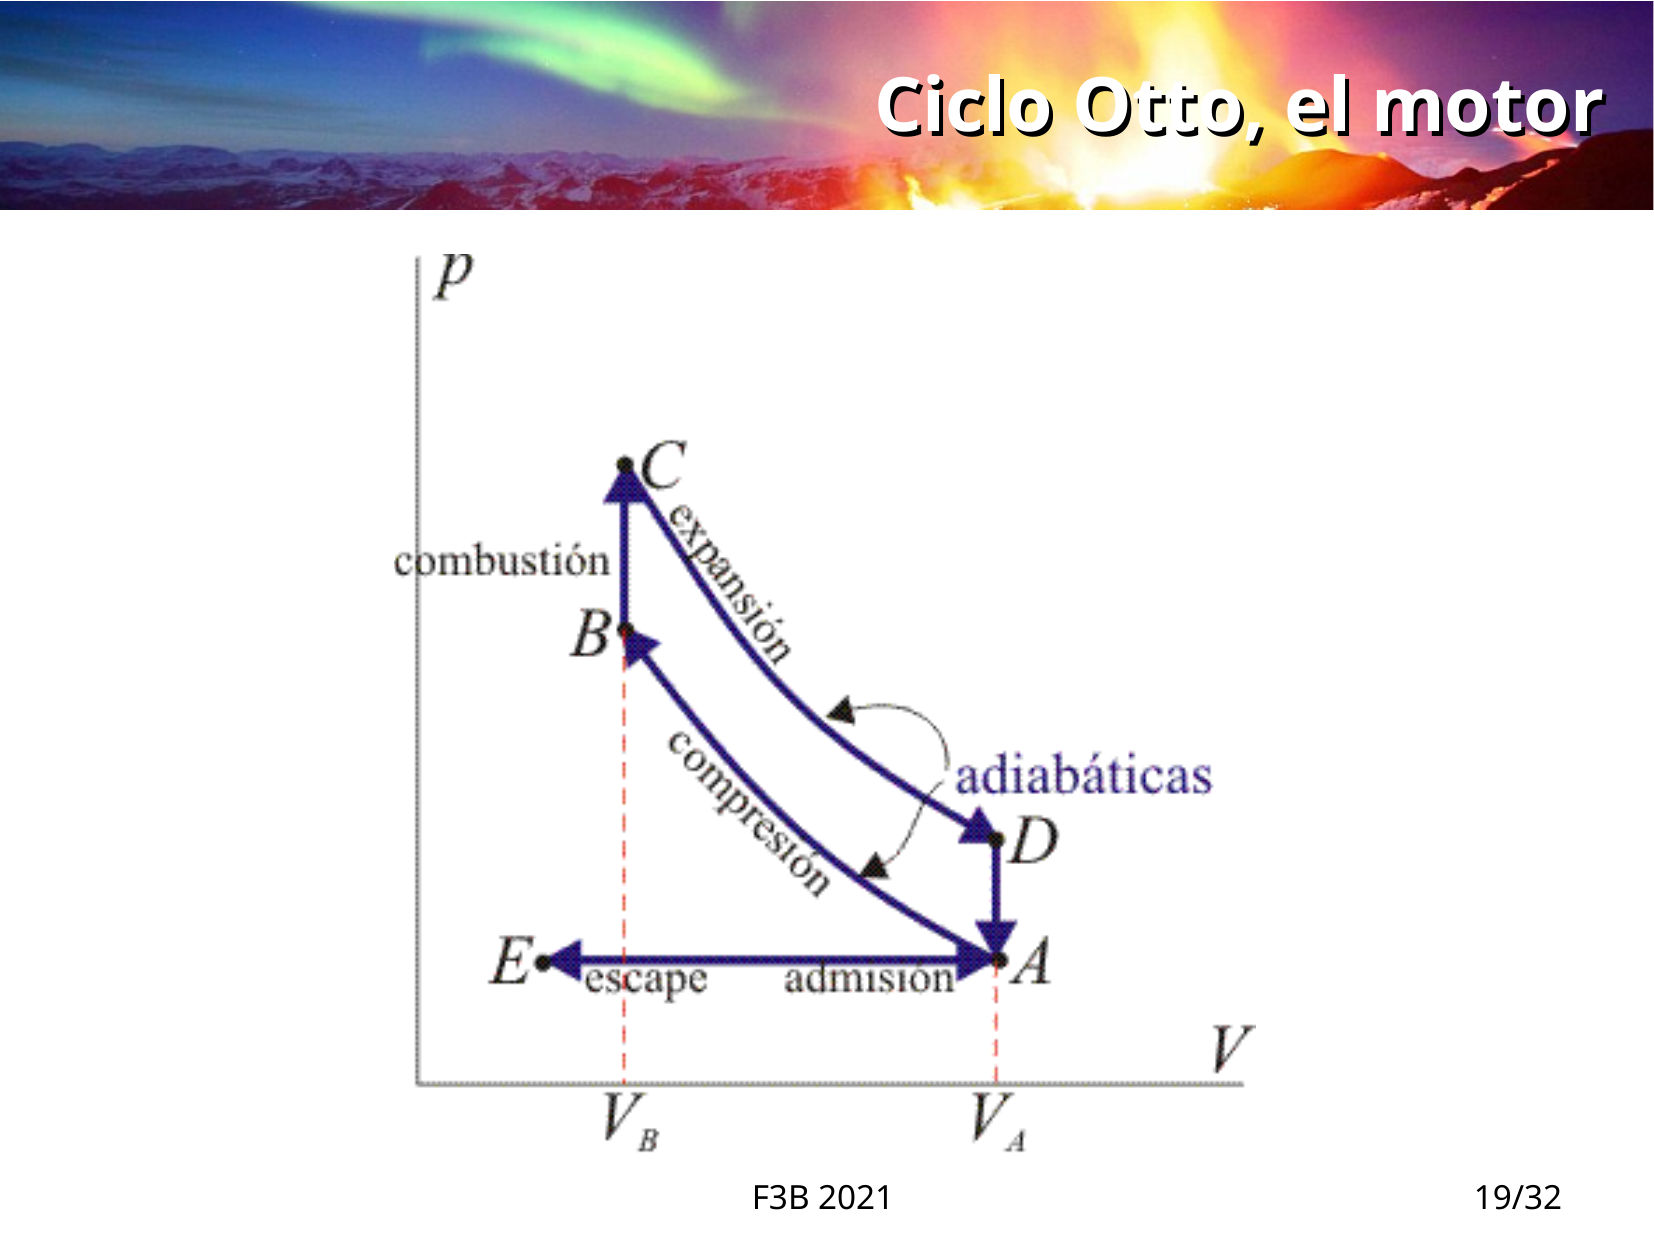

# Ciclo Otto, el motor
F3B 2021
19